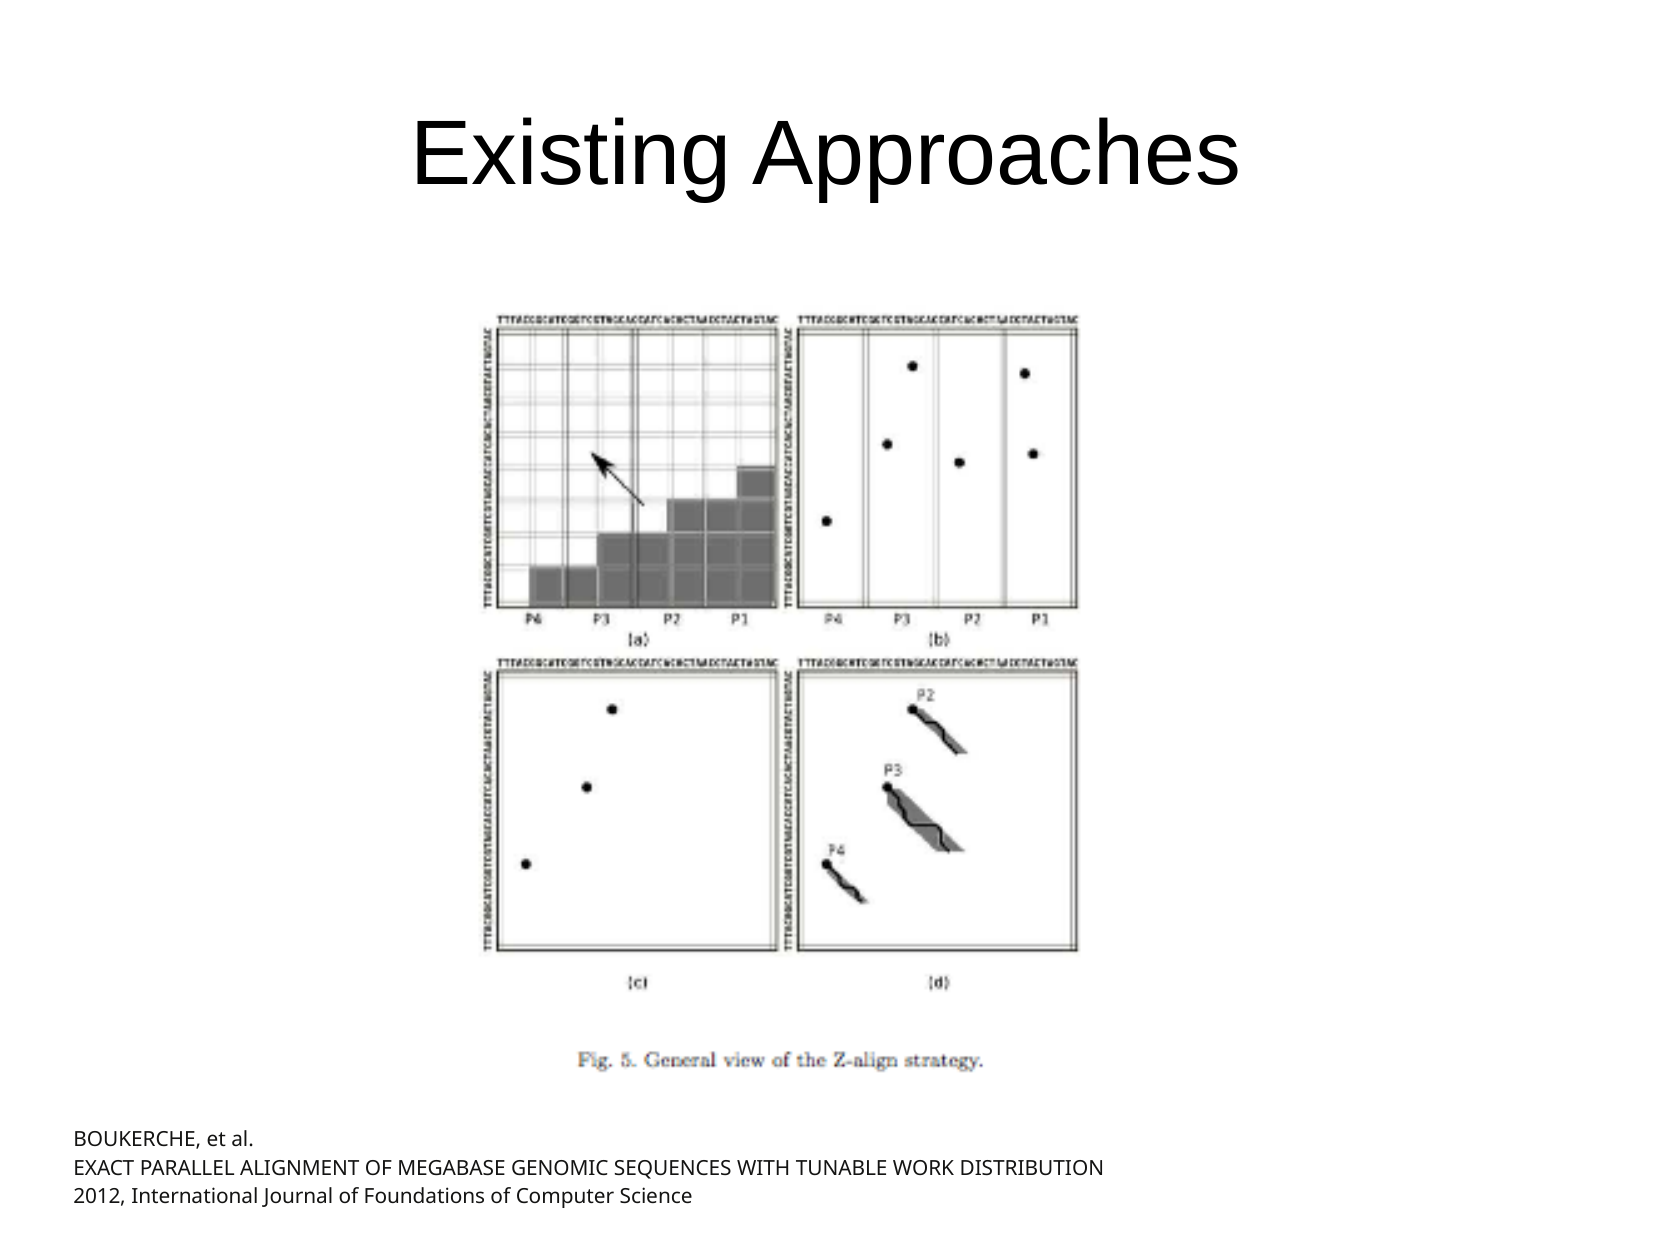

# Existing Approaches
BOUKERCHE, et al.
EXACT PARALLEL ALIGNMENT OF MEGABASE GENOMIC SEQUENCES WITH TUNABLE WORK DISTRIBUTION
2012, International Journal of Foundations of Computer Science